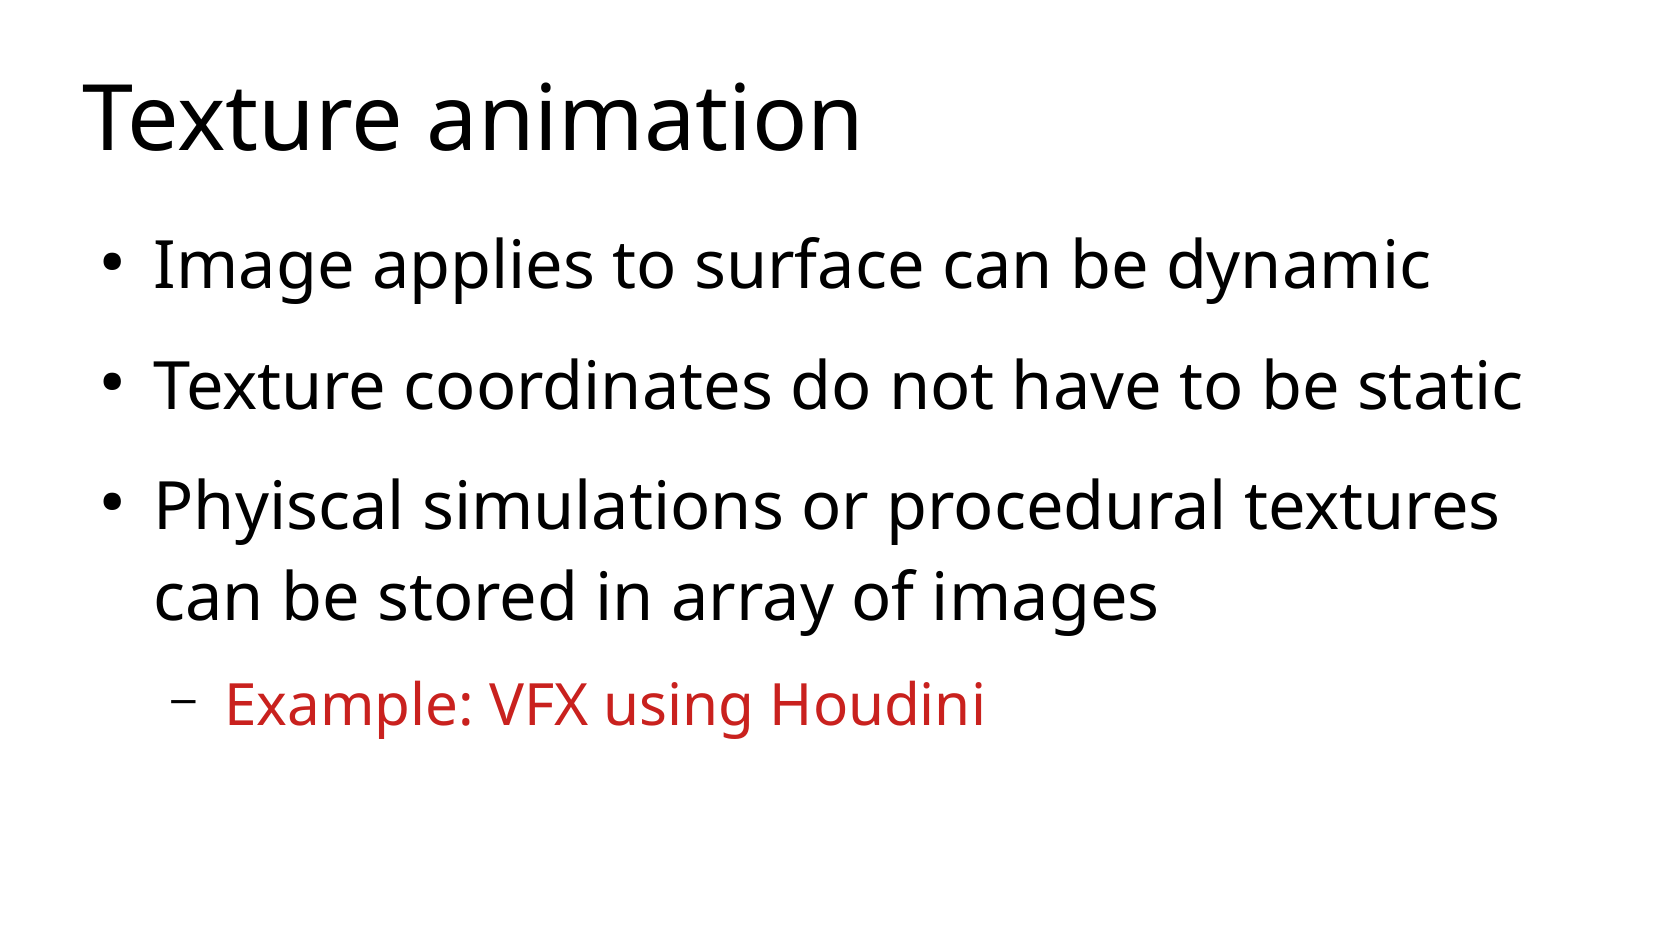

# Texture animation
Image applies to surface can be dynamic
Texture coordinates do not have to be static
Phyiscal simulations or procedural textures can be stored in array of images
Example: VFX using Houdini